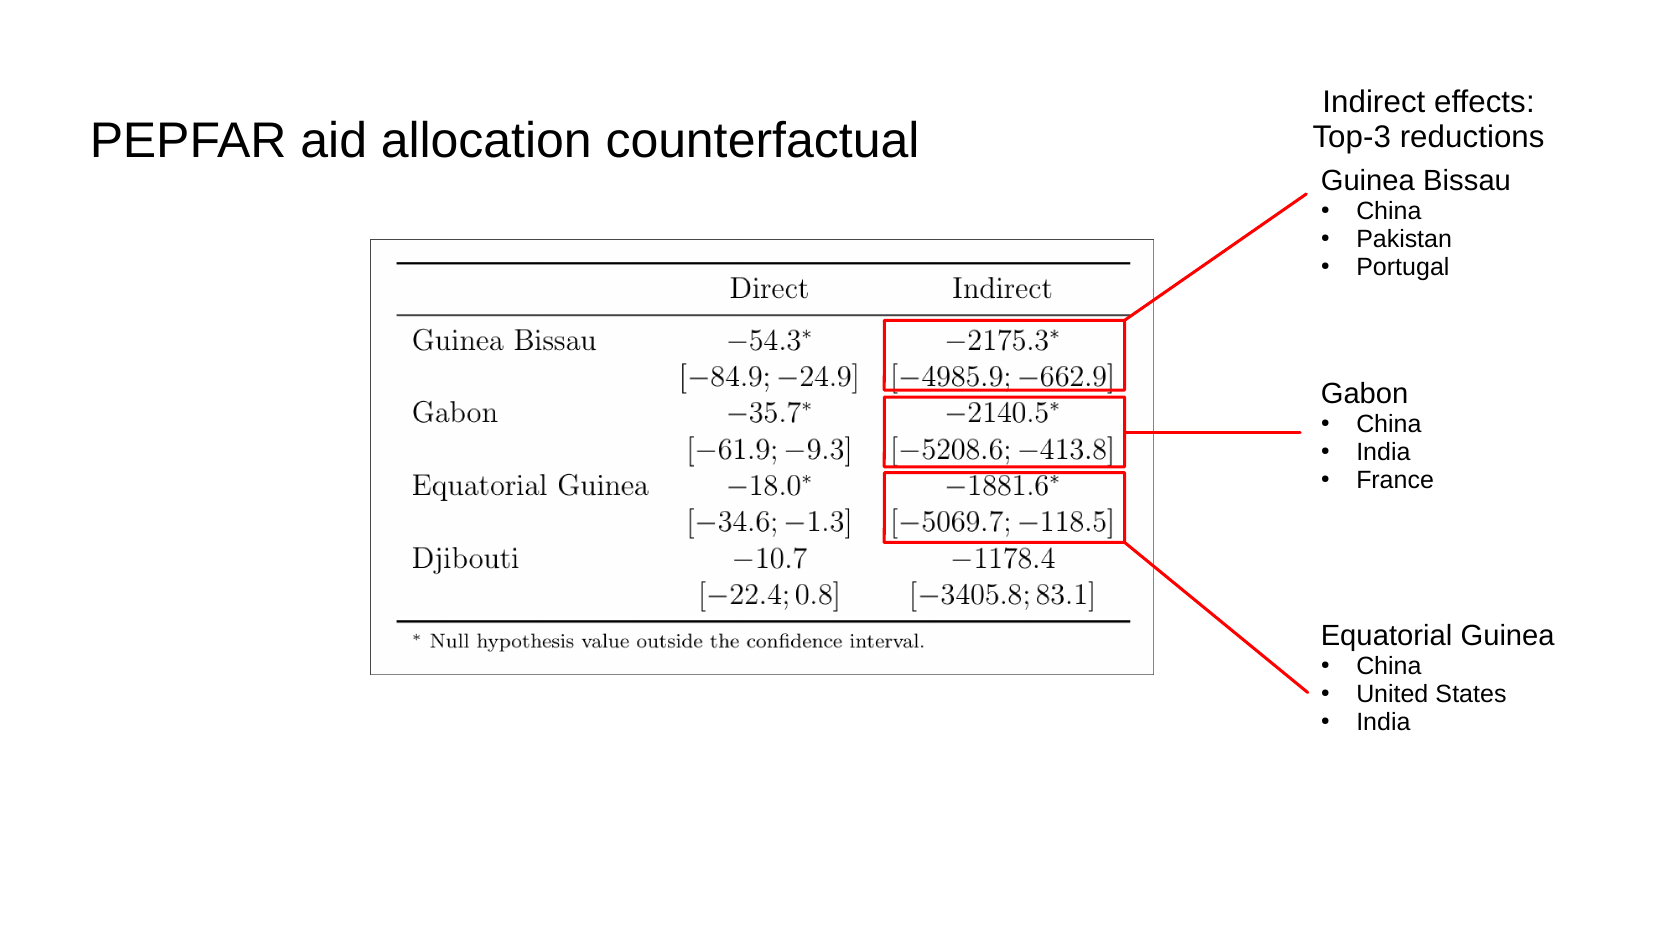

Indirect effects:
Top-3 reductions
PEPFAR aid allocation counterfactual
Guinea Bissau
China
Pakistan
Portugal
Gabon
China
India
France
Equatorial Guinea
China
United States
India